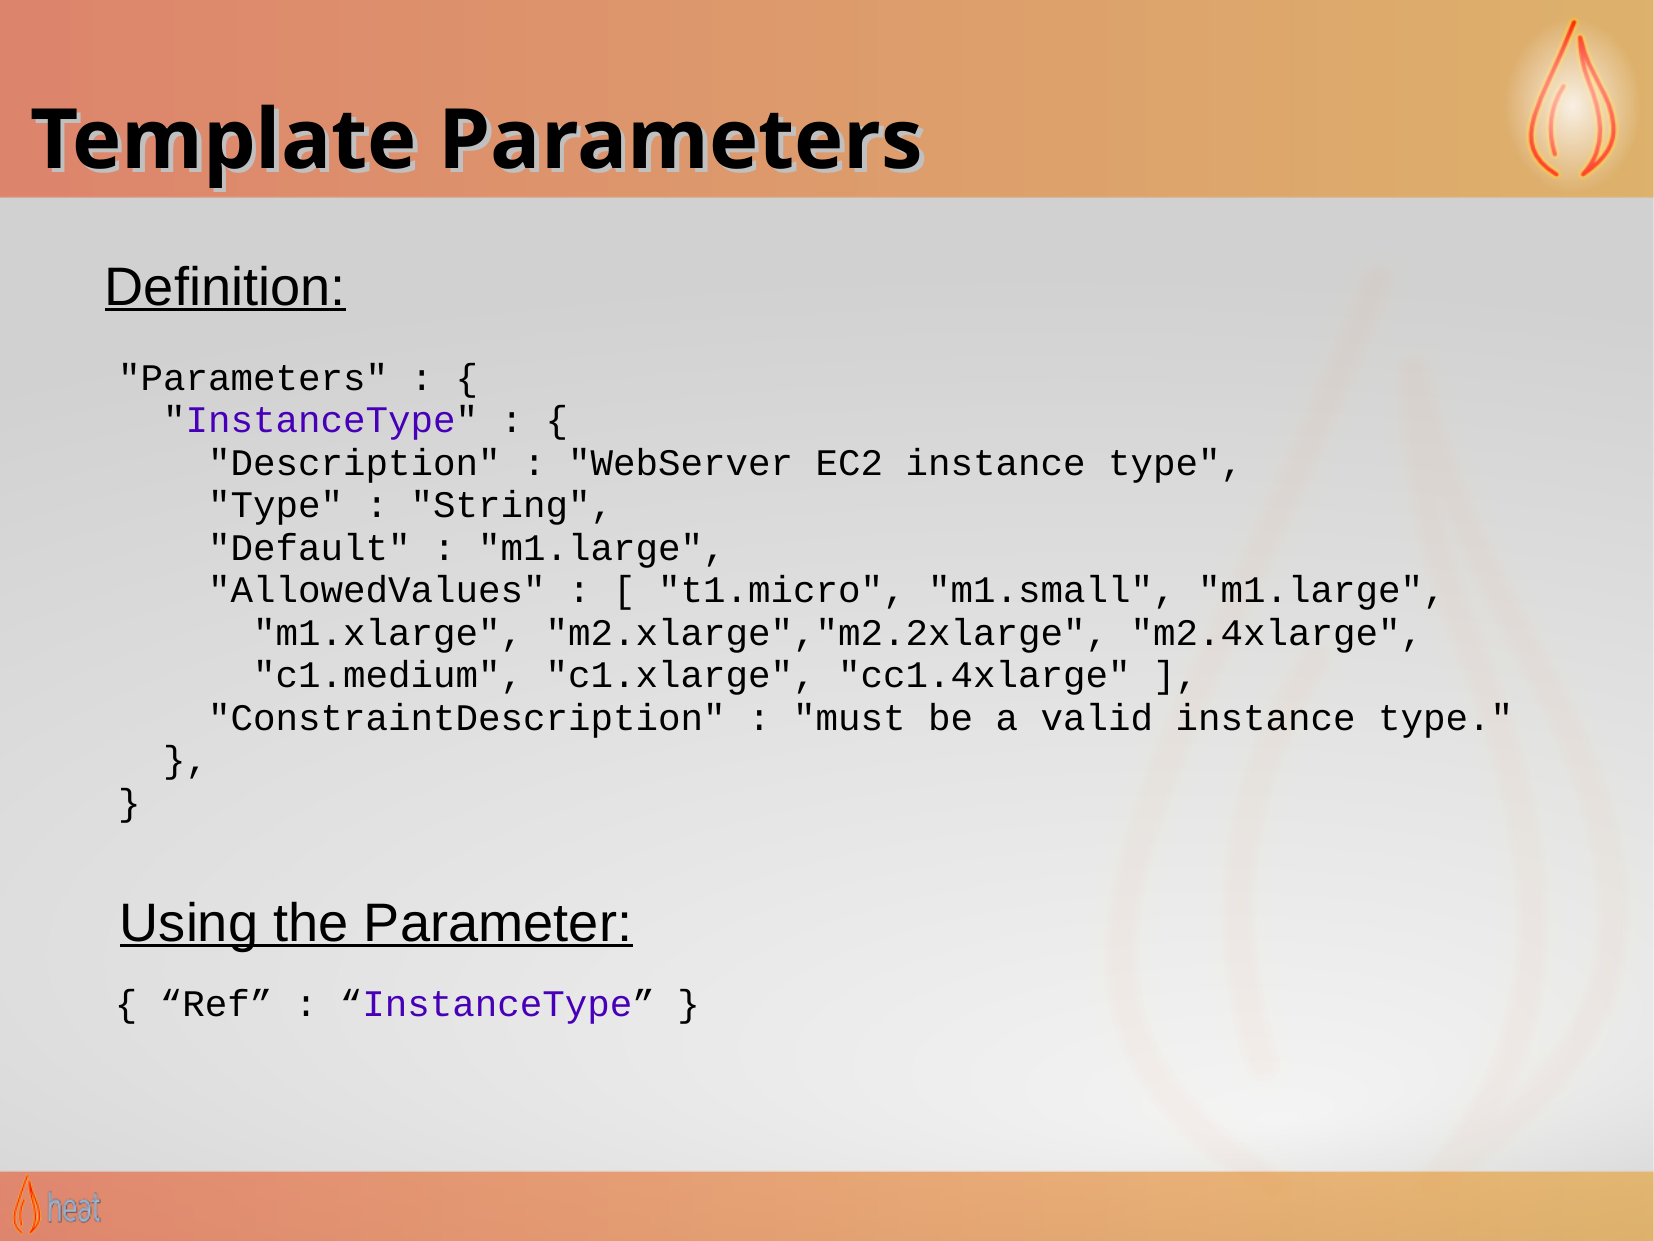

# Template Parameters
Definition:
"Parameters" : {
 "InstanceType" : {
 "Description" : "WebServer EC2 instance type",
 "Type" : "String",
 "Default" : "m1.large",
 "AllowedValues" : [ "t1.micro", "m1.small", "m1.large",
 "m1.xlarge", "m2.xlarge","m2.2xlarge", "m2.4xlarge",
 "c1.medium", "c1.xlarge", "cc1.4xlarge" ],
 "ConstraintDescription" : "must be a valid instance type."
 },
}
Using the Parameter:
{ “Ref” : “InstanceType” }